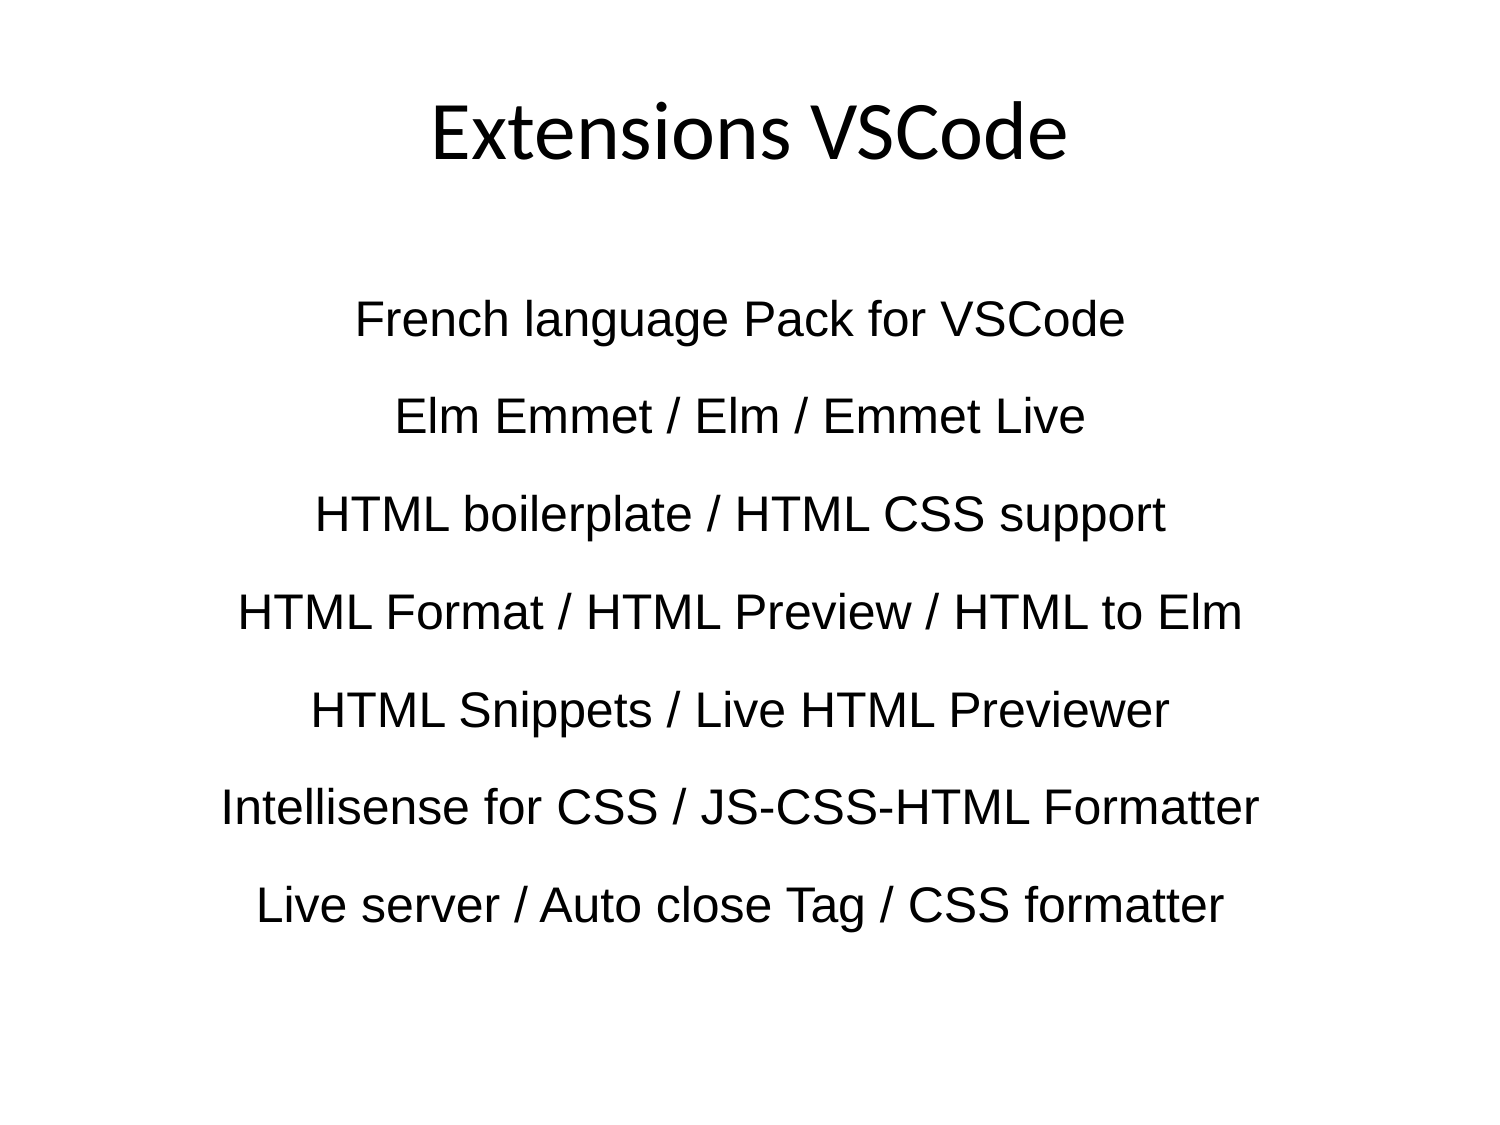

# Extensions VSCode
French language Pack for VSCode
Elm Emmet / Elm / Emmet Live
HTML boilerplate / HTML CSS support
HTML Format / HTML Preview / HTML to Elm
HTML Snippets / Live HTML Previewer
Intellisense for CSS / JS-CSS-HTML Formatter
Live server / Auto close Tag / CSS formatter